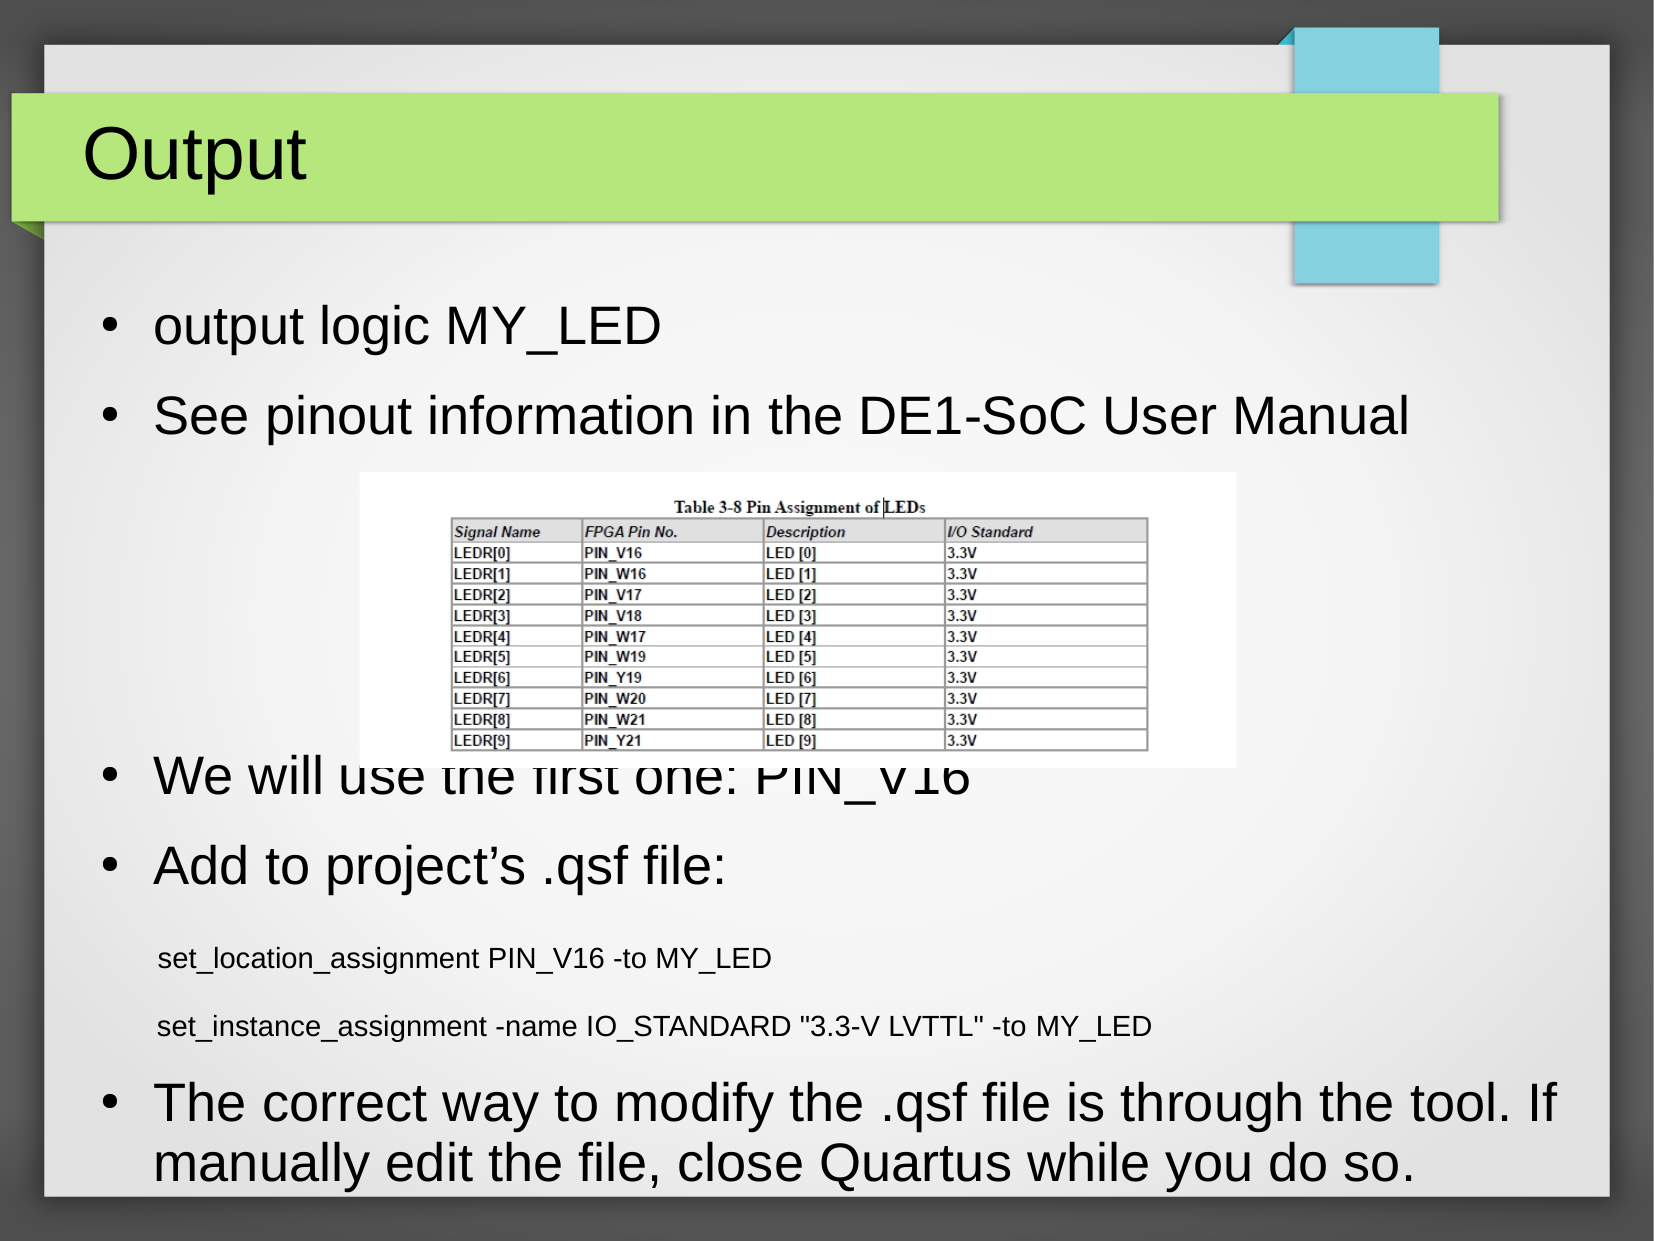

# Output
output logic MY_LED
See pinout information in the DE1-SoC User Manual
We will use the first one: PIN_V16
Add to project’s .qsf file:
 set_location_assignment PIN_V16 -to MY_LED
 set_instance_assignment -name IO_STANDARD "3.3-V LVTTL" -to MY_LED
The correct way to modify the .qsf file is through the tool. If manually edit the file, close Quartus while you do so.